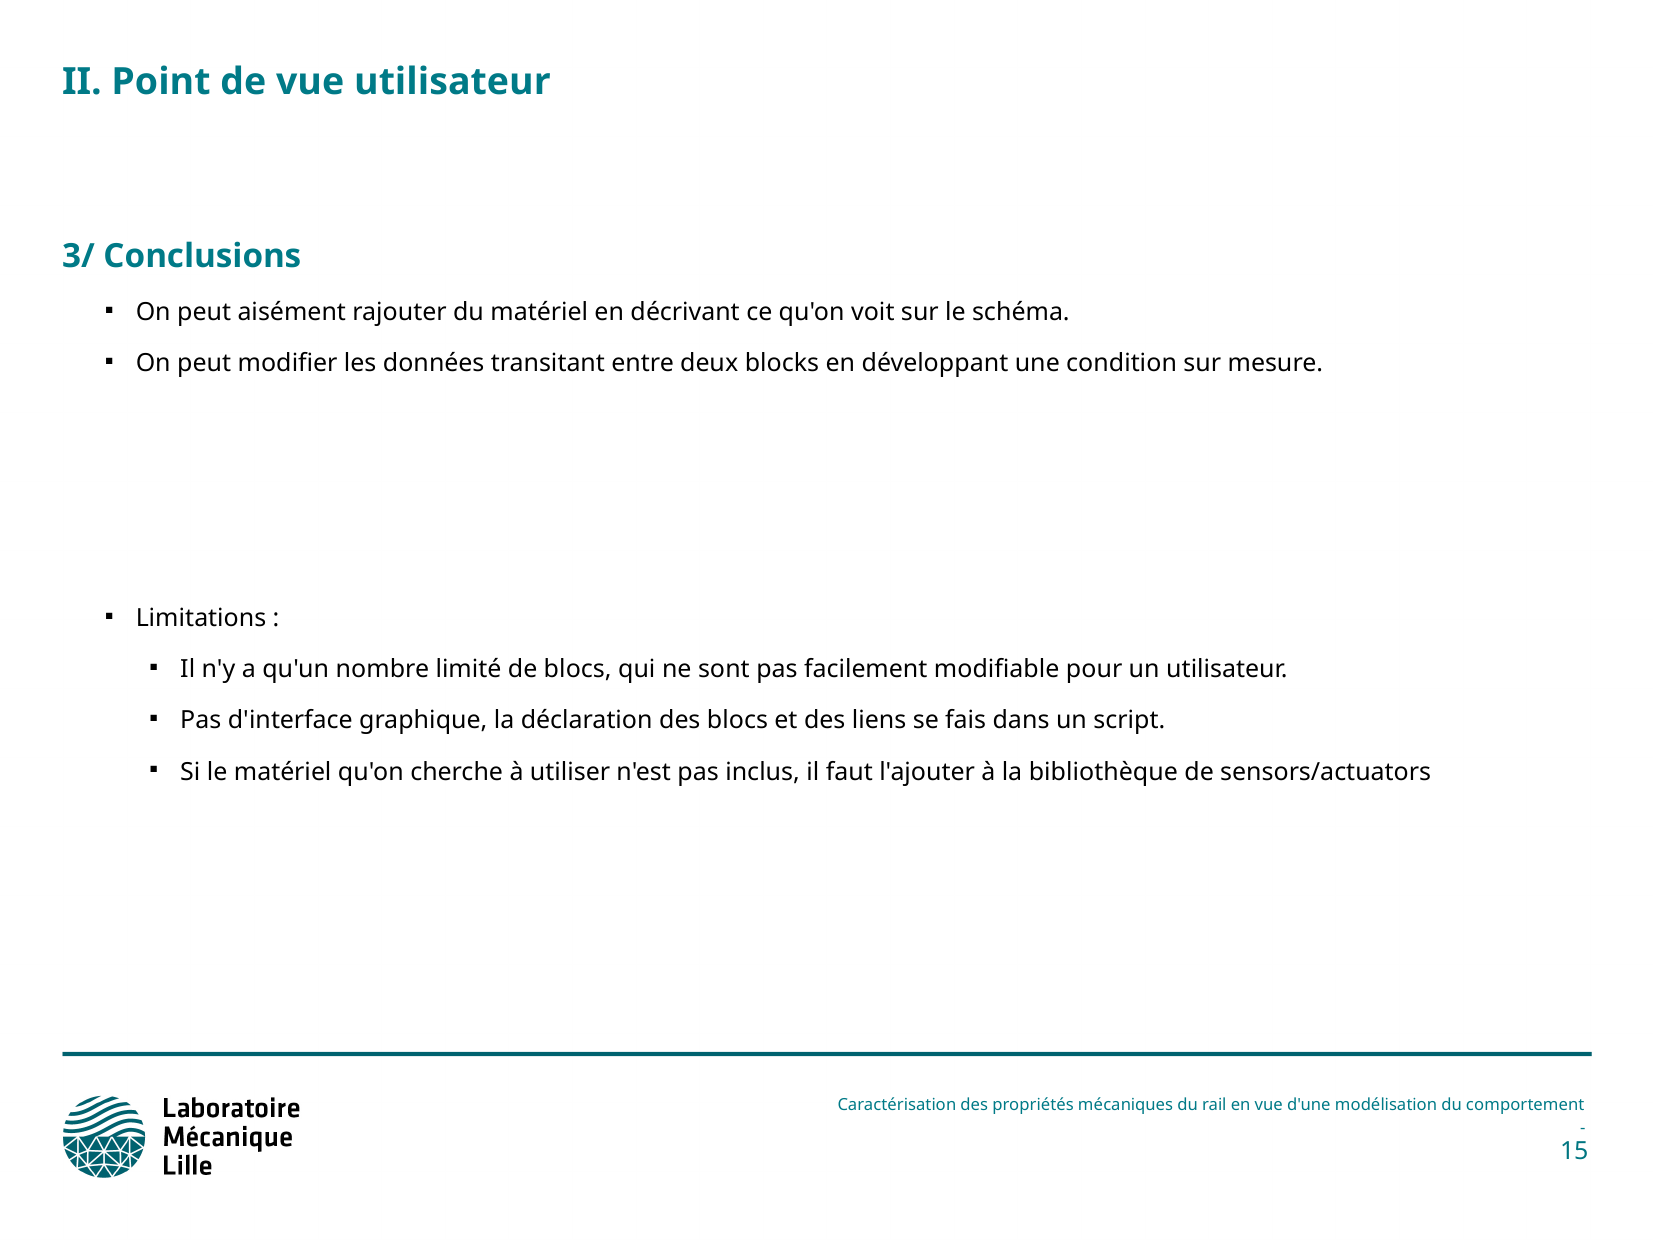

II. Point de vue utilisateur
3/ Conclusions
On peut aisément rajouter du matériel en décrivant ce qu'on voit sur le schéma.
On peut modifier les données transitant entre deux blocks en développant une condition sur mesure.
Limitations :
Il n'y a qu'un nombre limité de blocs, qui ne sont pas facilement modifiable pour un utilisateur.
Pas d'interface graphique, la déclaration des blocs et des liens se fais dans un script.
Si le matériel qu'on cherche à utiliser n'est pas inclus, il faut l'ajouter à la bibliothèque de sensors/actuators
15